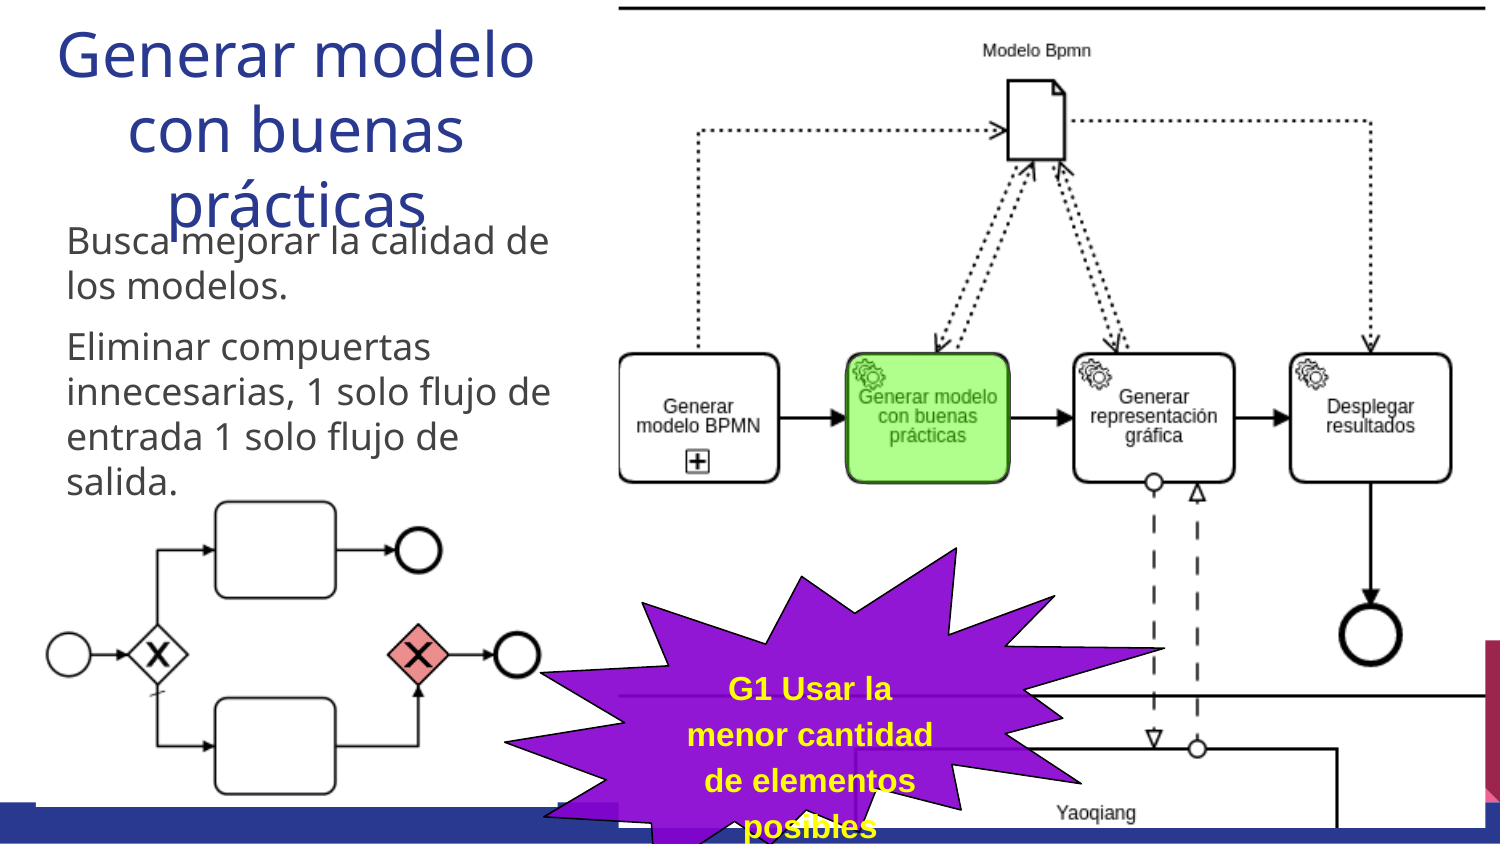

# Generar modelo con buenas prácticas
Busca mejorar la calidad de los modelos.
Eliminar compuertas innecesarias, 1 solo flujo de entrada 1 solo flujo de salida.
G1 Usar la menor cantidad de elementos posibles